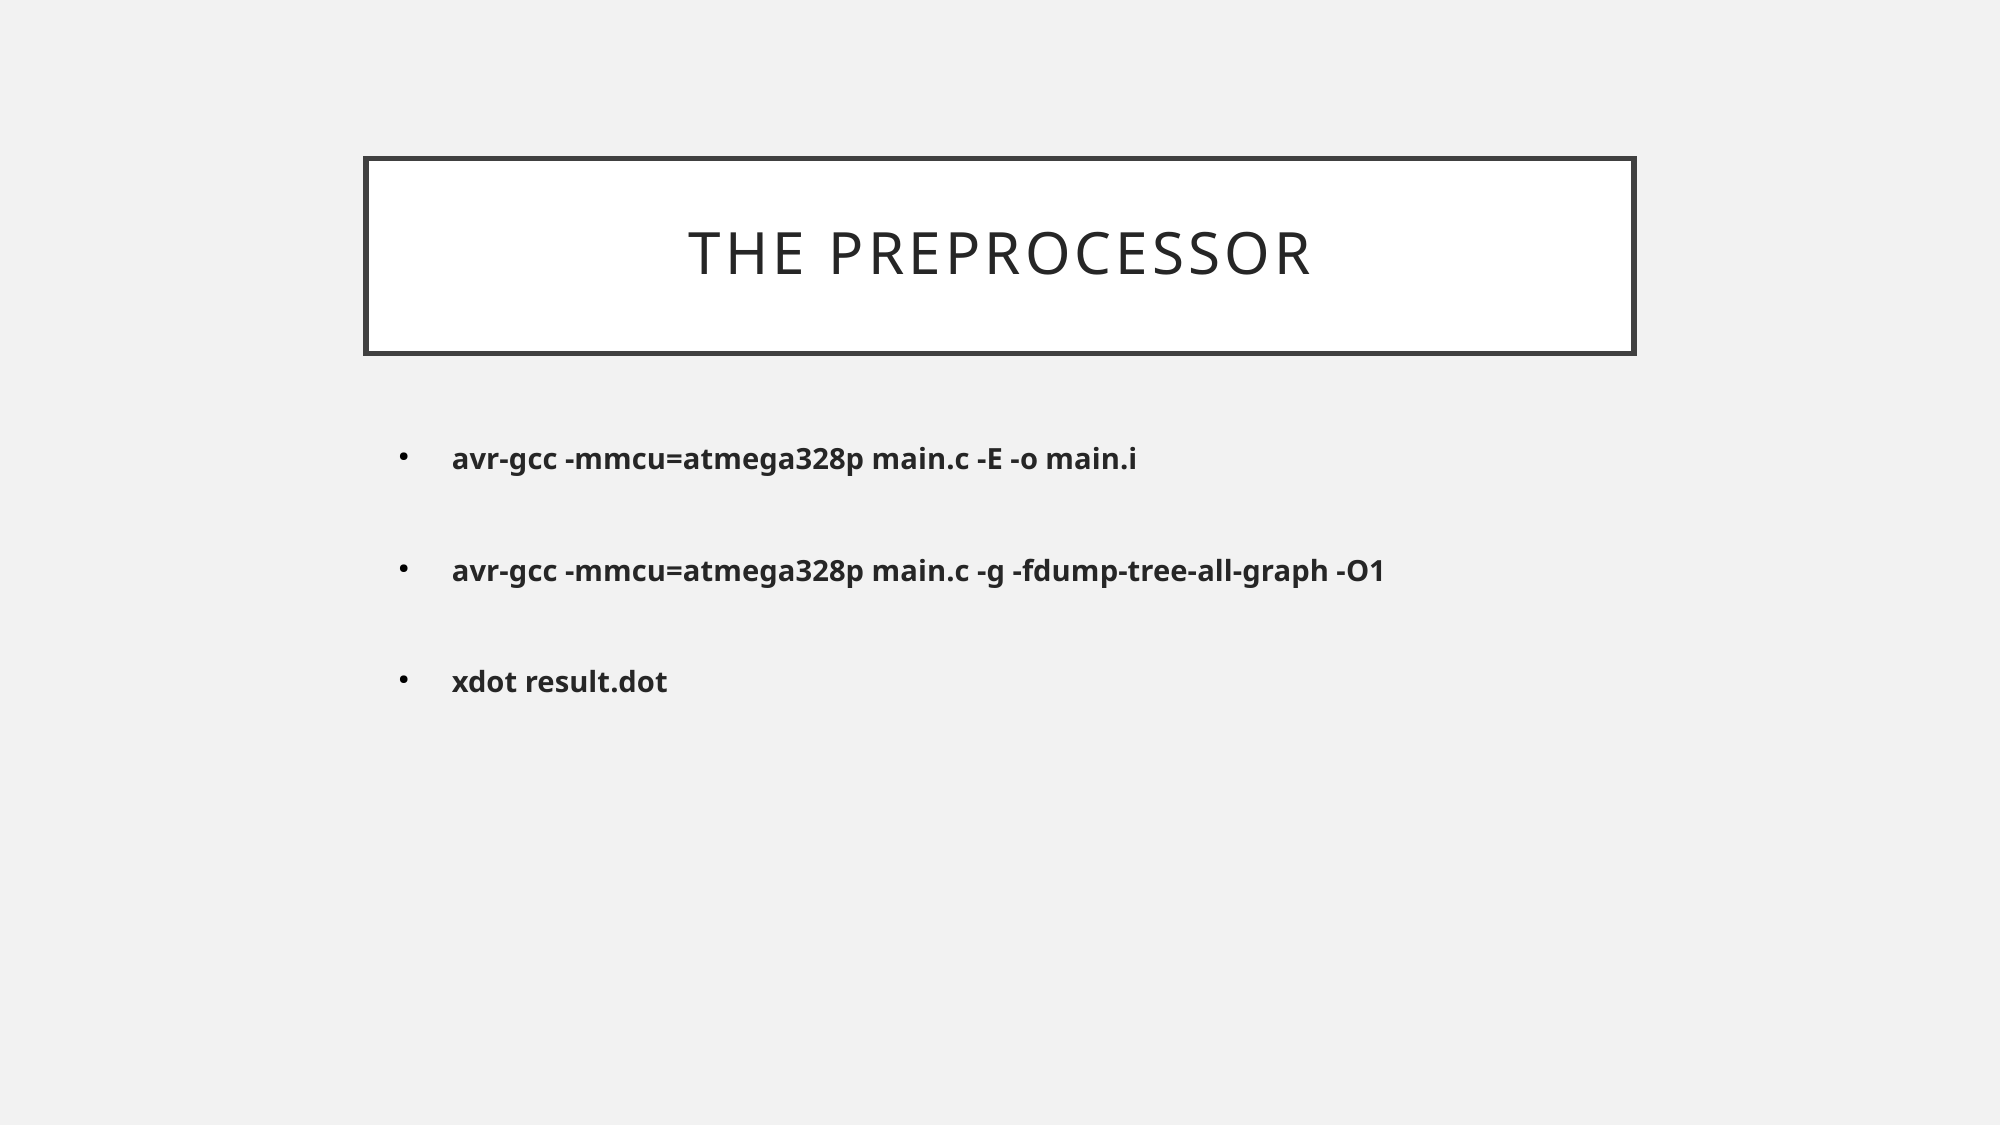

# The preprocessor
avr-gcc -mmcu=atmega328p main.c -E -o main.i
avr-gcc -mmcu=atmega328p main.c -g -fdump-tree-all-graph -O1
xdot result.dot